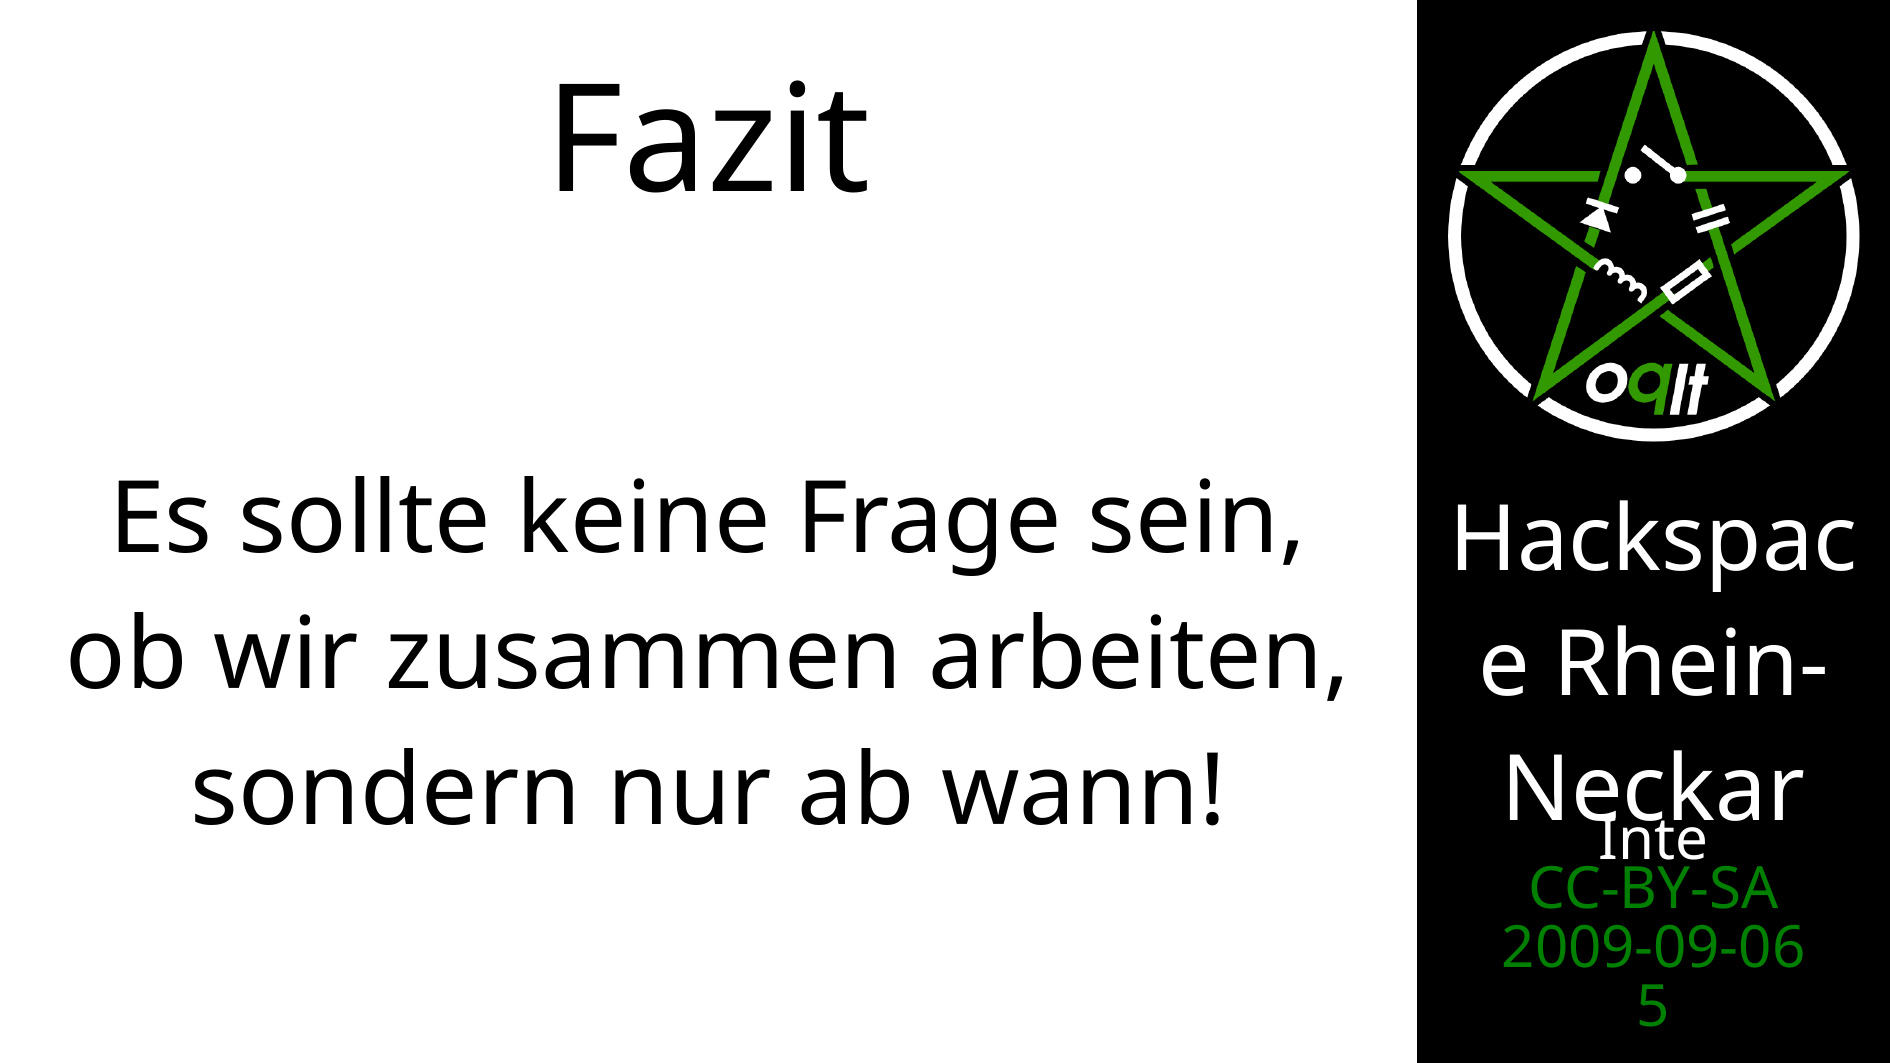

# Fazit
Es sollte keine Frage sein,
ob wir zusammen arbeiten,
sondern nur ab wann!
CC-BY-SA
2009-09-06
5